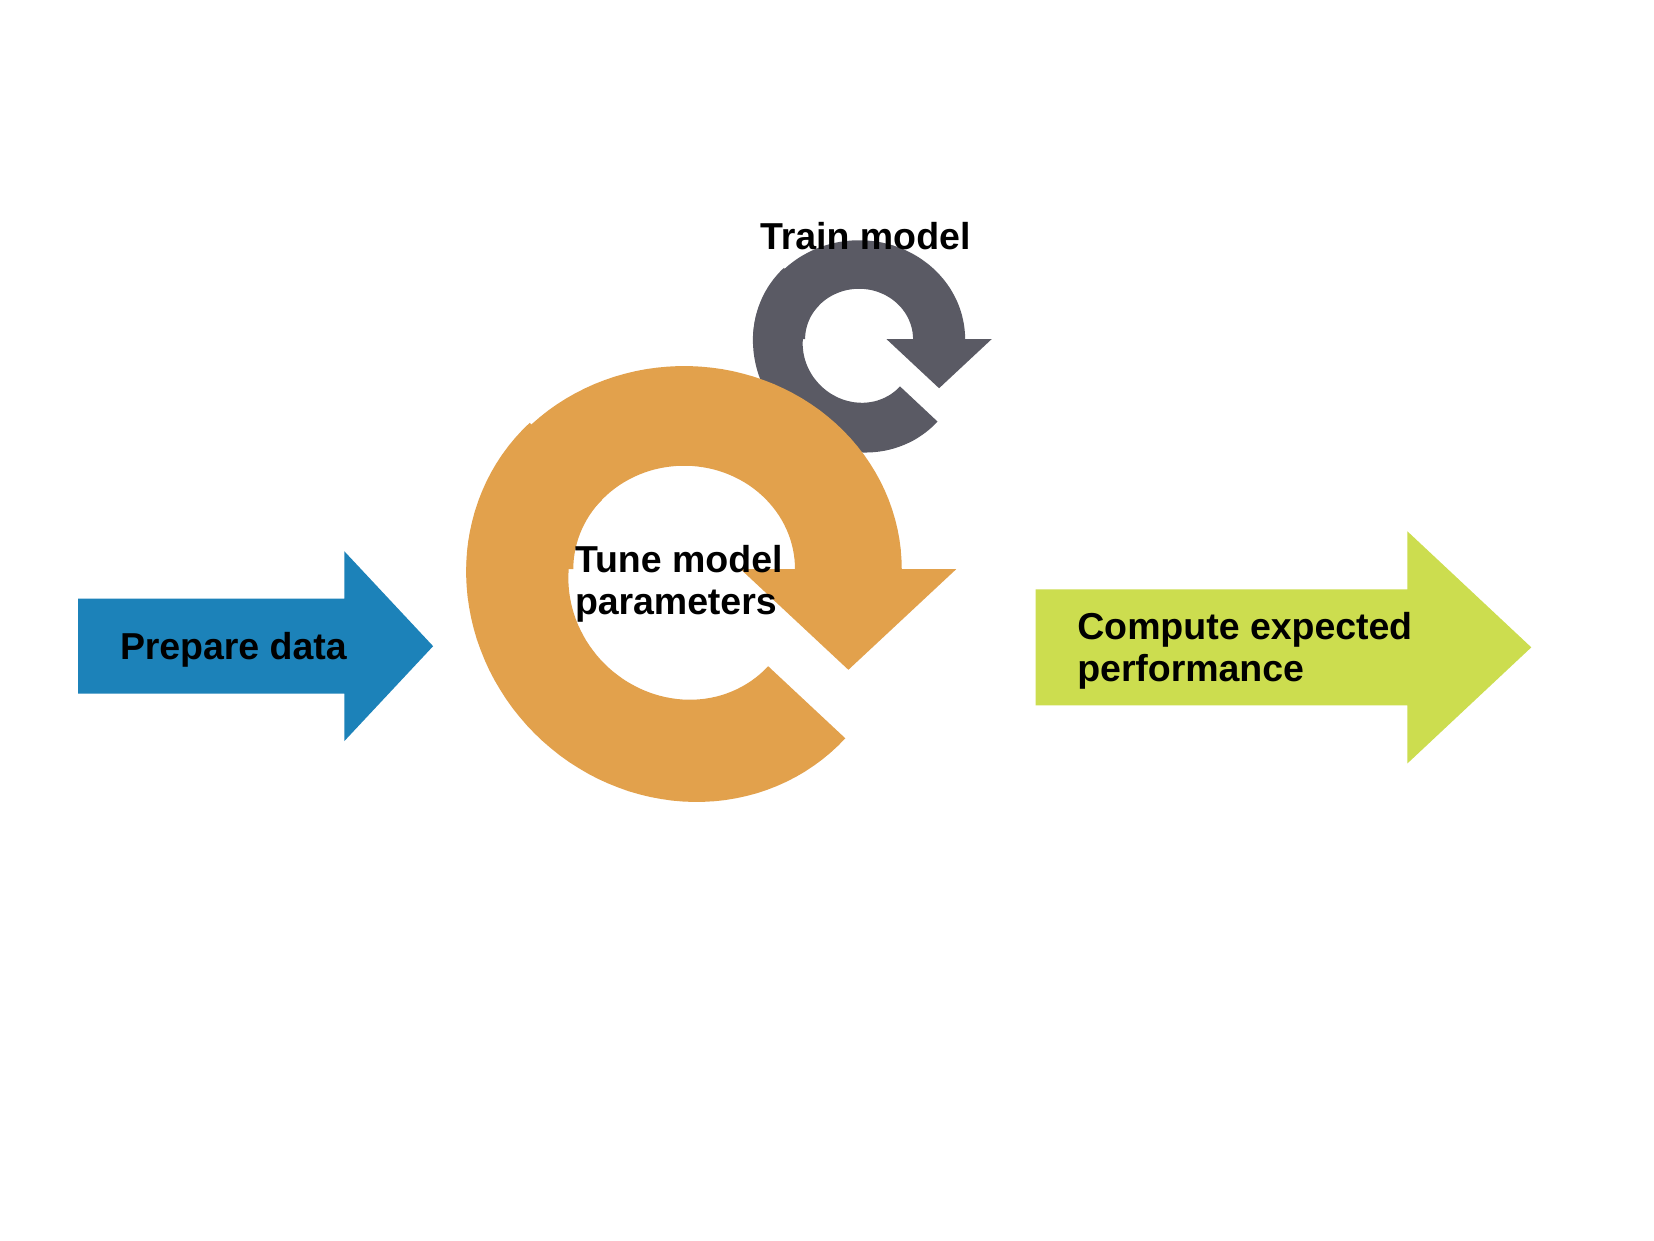

Train model
Tune model
parameters
Prepare data
Compute expected
performance